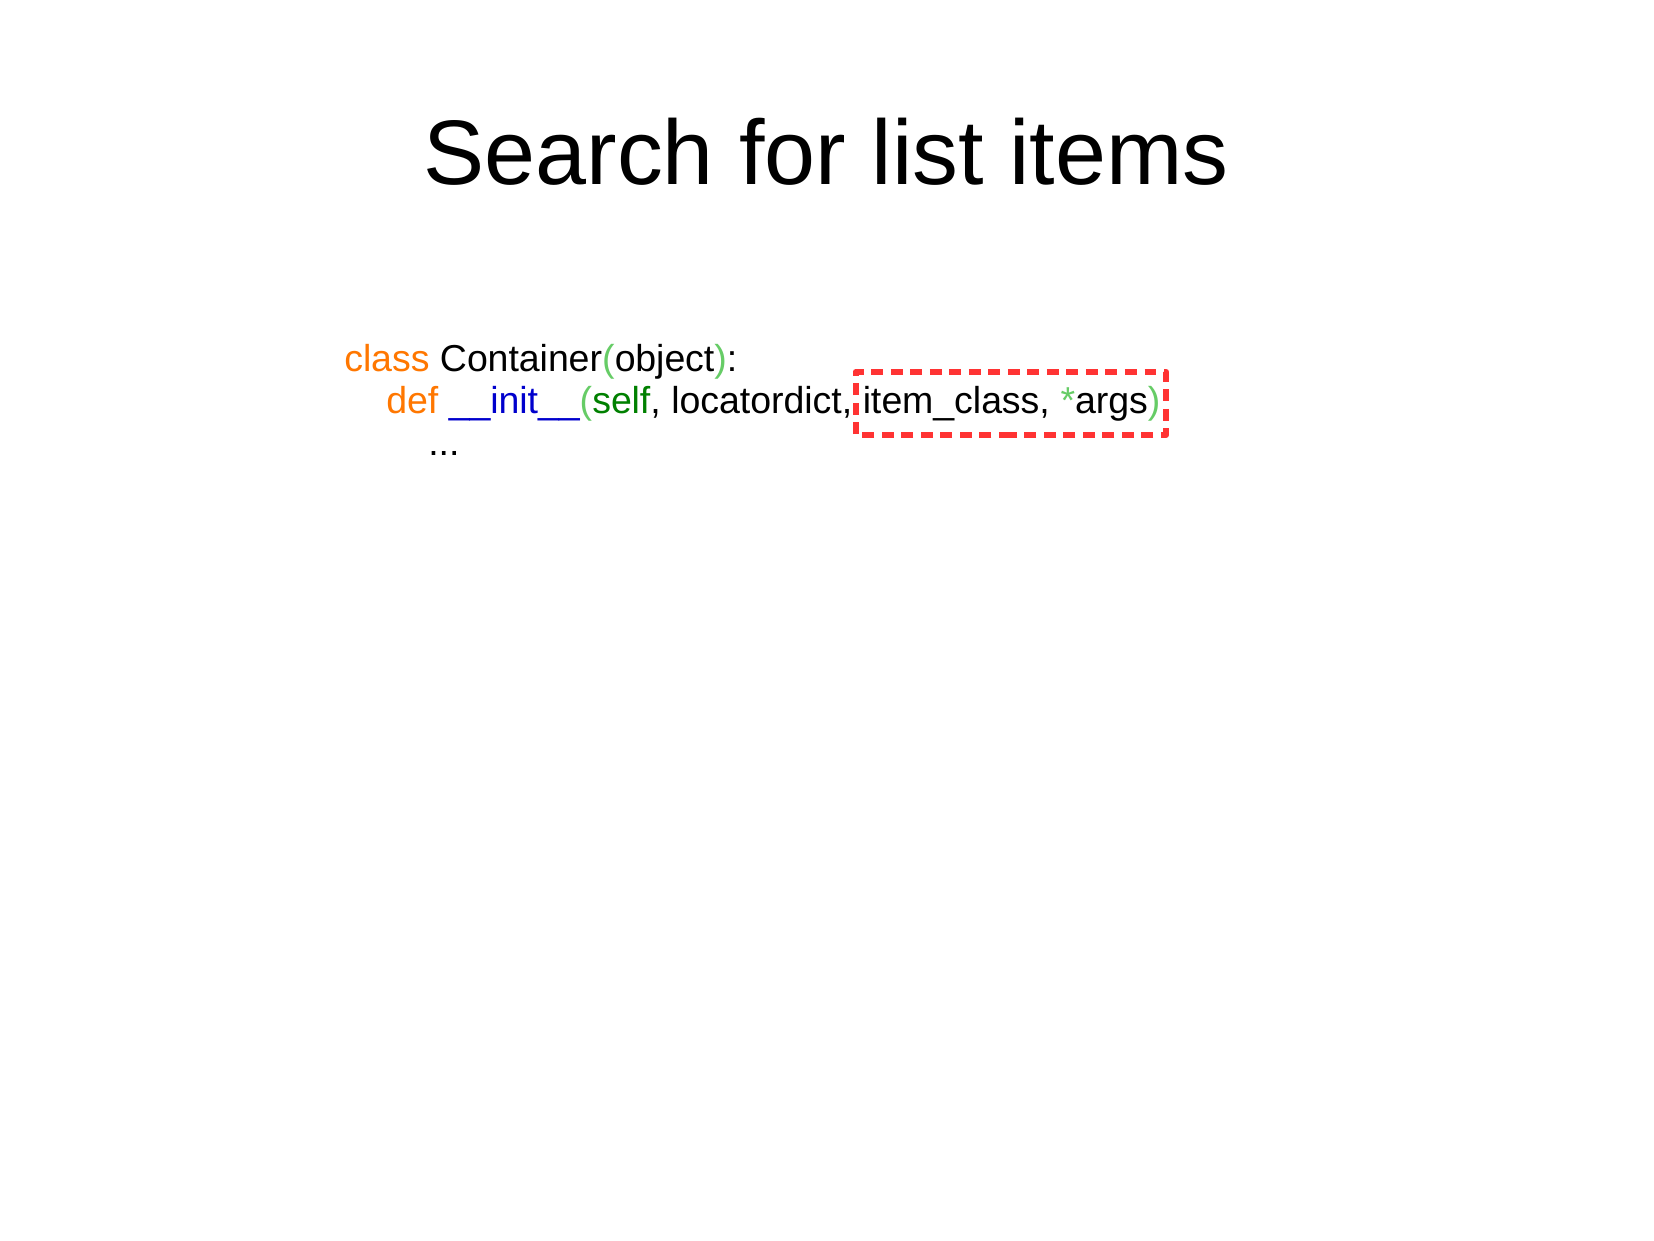

# Search for list items
class Container(object):
 def __init__(self, locatordict, item_class, *args):
 ...